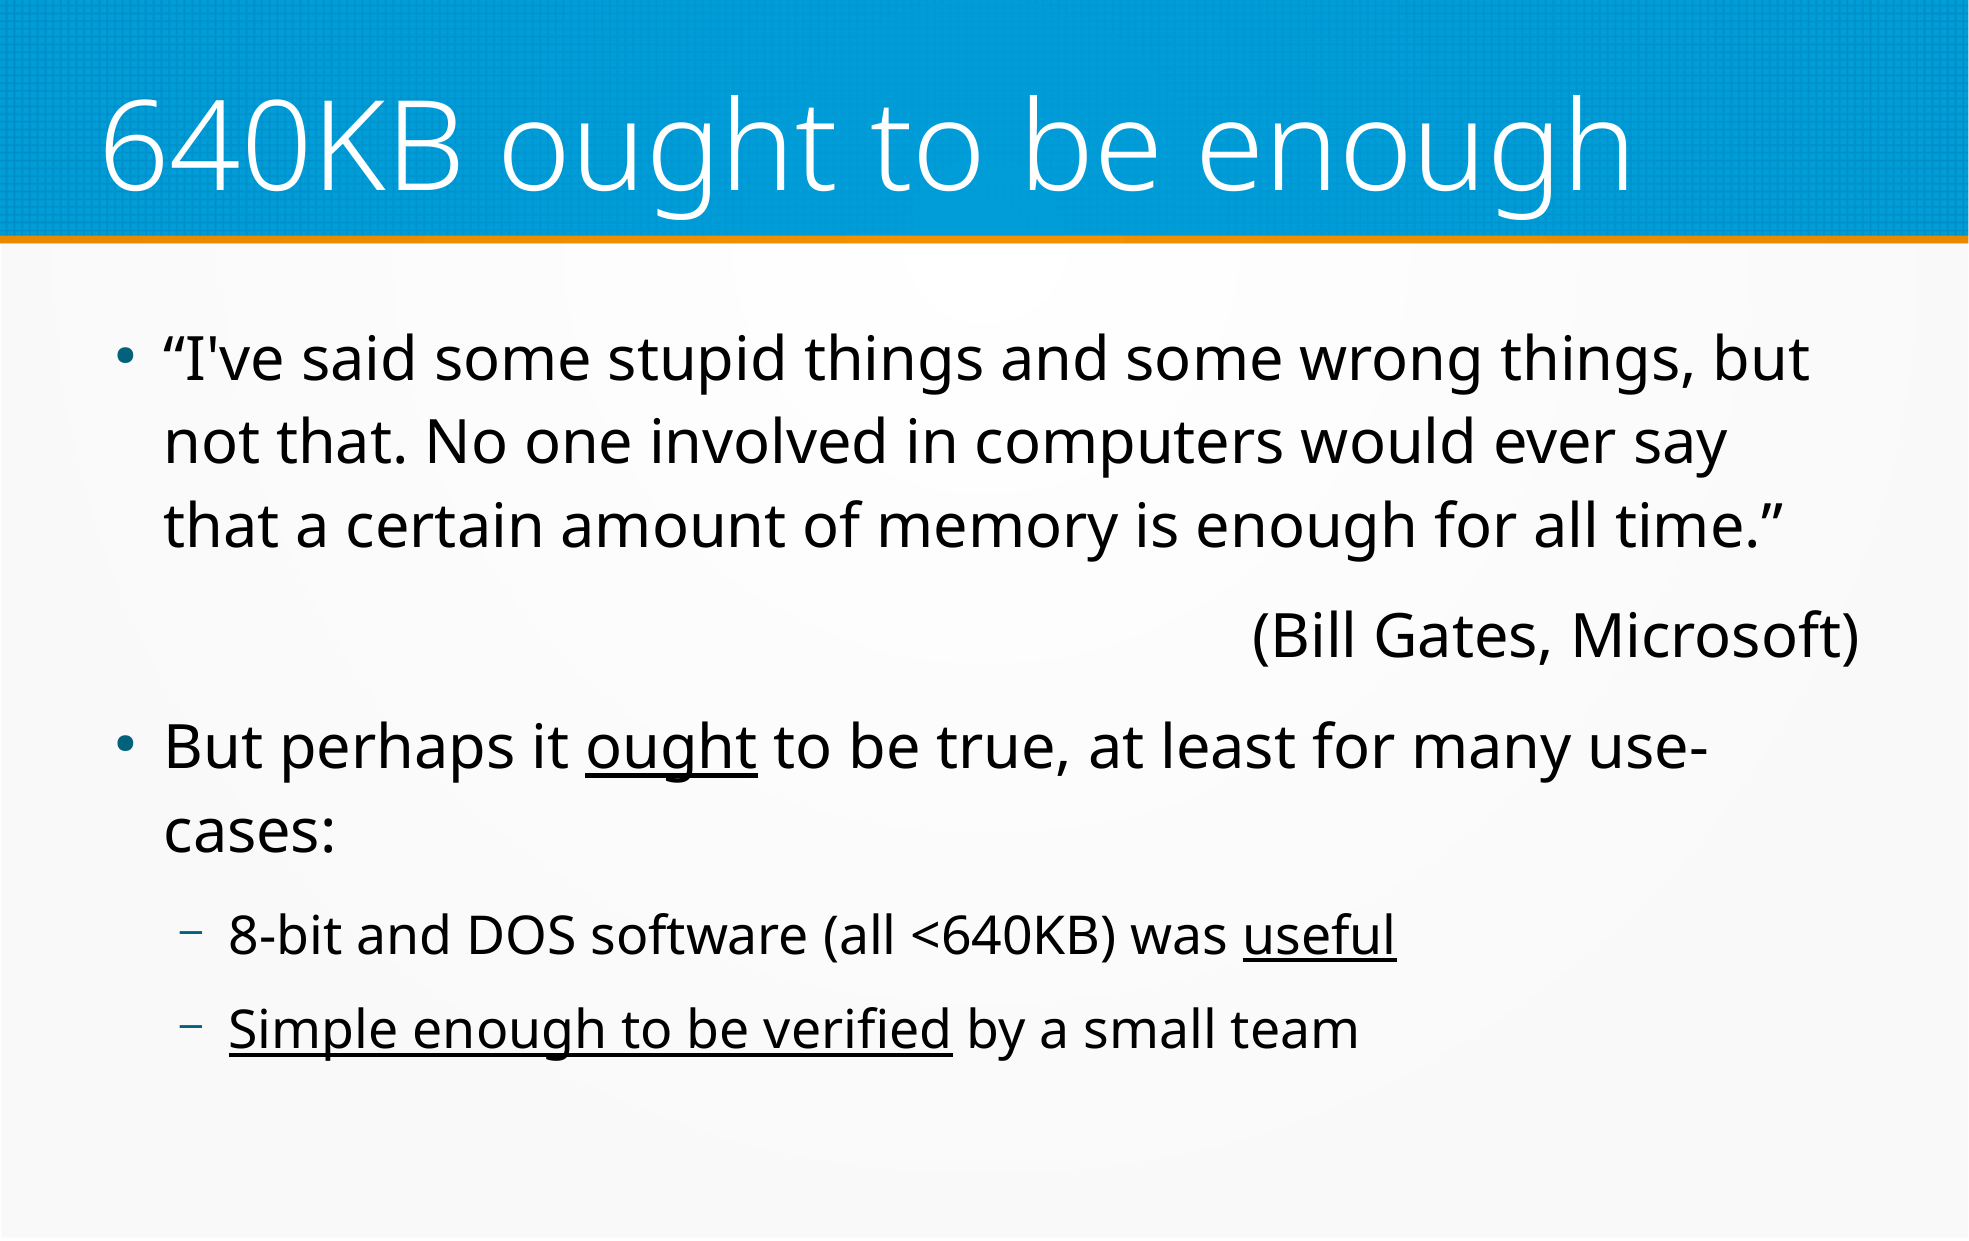

# 640KB ought to be enough
“I've said some stupid things and some wrong things, but not that. No one involved in computers would ever say that a certain amount of memory is enough for all time.”
(Bill Gates, Microsoft)
But perhaps it ought to be true, at least for many use-cases:
8-bit and DOS software (all <640KB) was useful
Simple enough to be verified by a small team